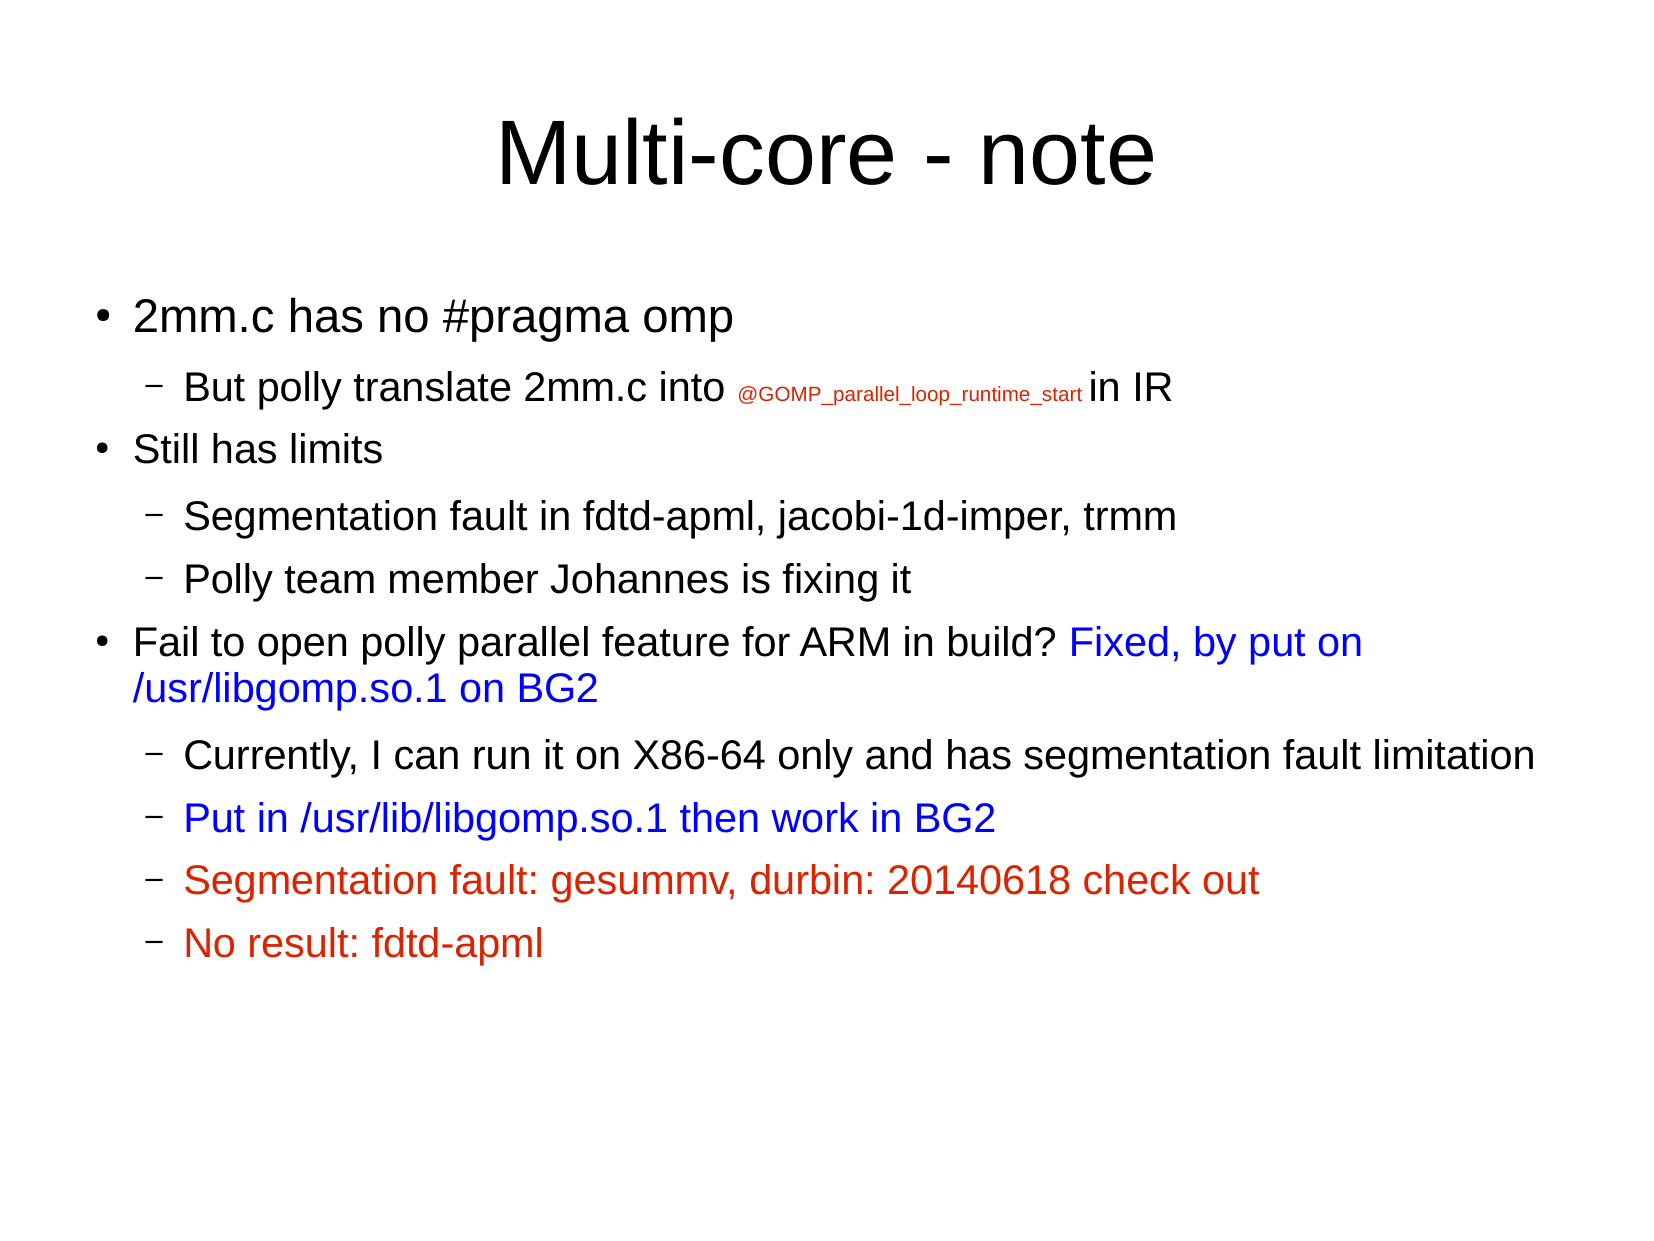

# Multi-core - note
2mm.c has no #pragma omp
But polly translate 2mm.c into @GOMP_parallel_loop_runtime_start in IR
Still has limits
Segmentation fault in fdtd-apml, jacobi-1d-imper, trmm
Polly team member Johannes is fixing it
Fail to open polly parallel feature for ARM in build? Fixed, by put on /usr/libgomp.so.1 on BG2
Currently, I can run it on X86-64 only and has segmentation fault limitation
Put in /usr/lib/libgomp.so.1 then work in BG2
Segmentation fault: gesummv, durbin: 20140618 check out
No result: fdtd-apml